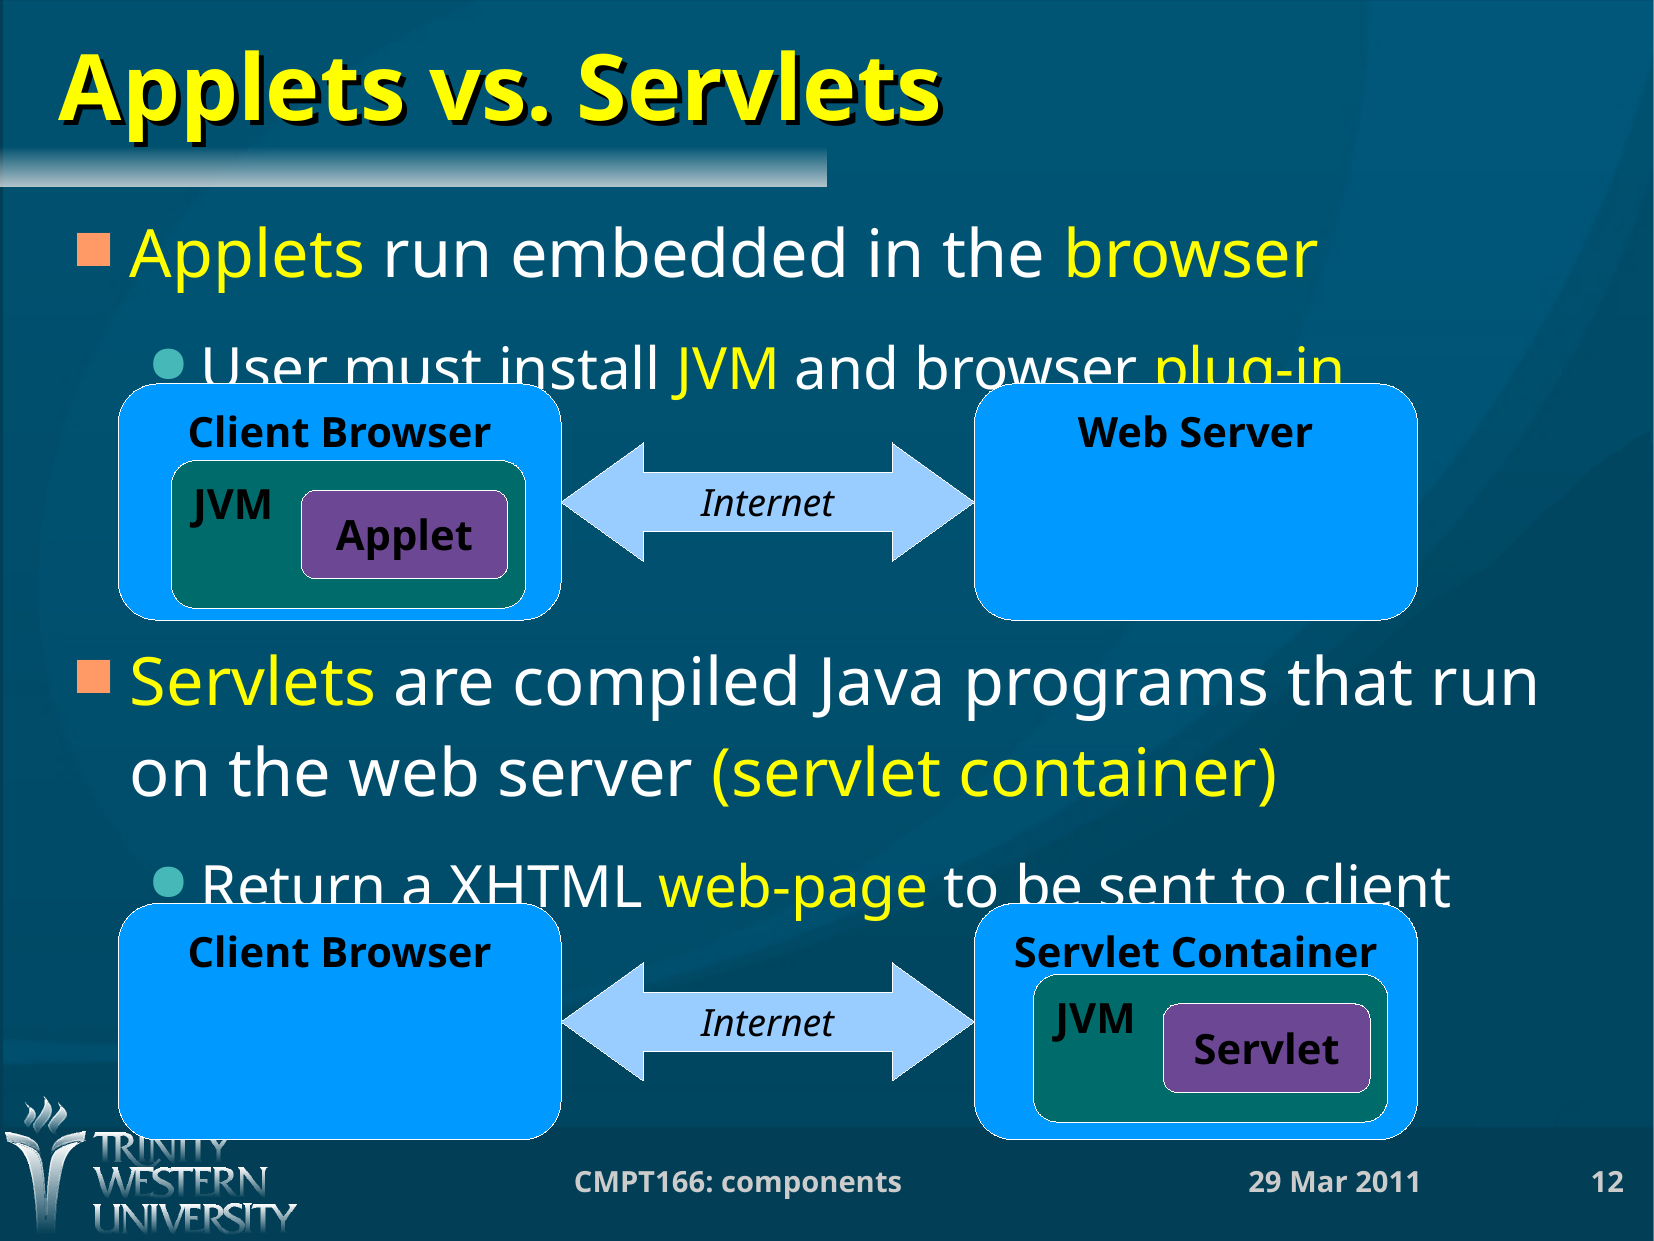

# Applets vs. Servlets
Applets run embedded in the browser
User must install JVM and browser plug-in
Client Browser
Web Server
Internet
JVM
Applet
Servlets are compiled Java programs that run on the web server (servlet container)
Return a XHTML web-page to be sent to client
Client Browser
Servlet Container
Internet
JVM
Servlet
CMPT166: components
29 Mar 2011
12